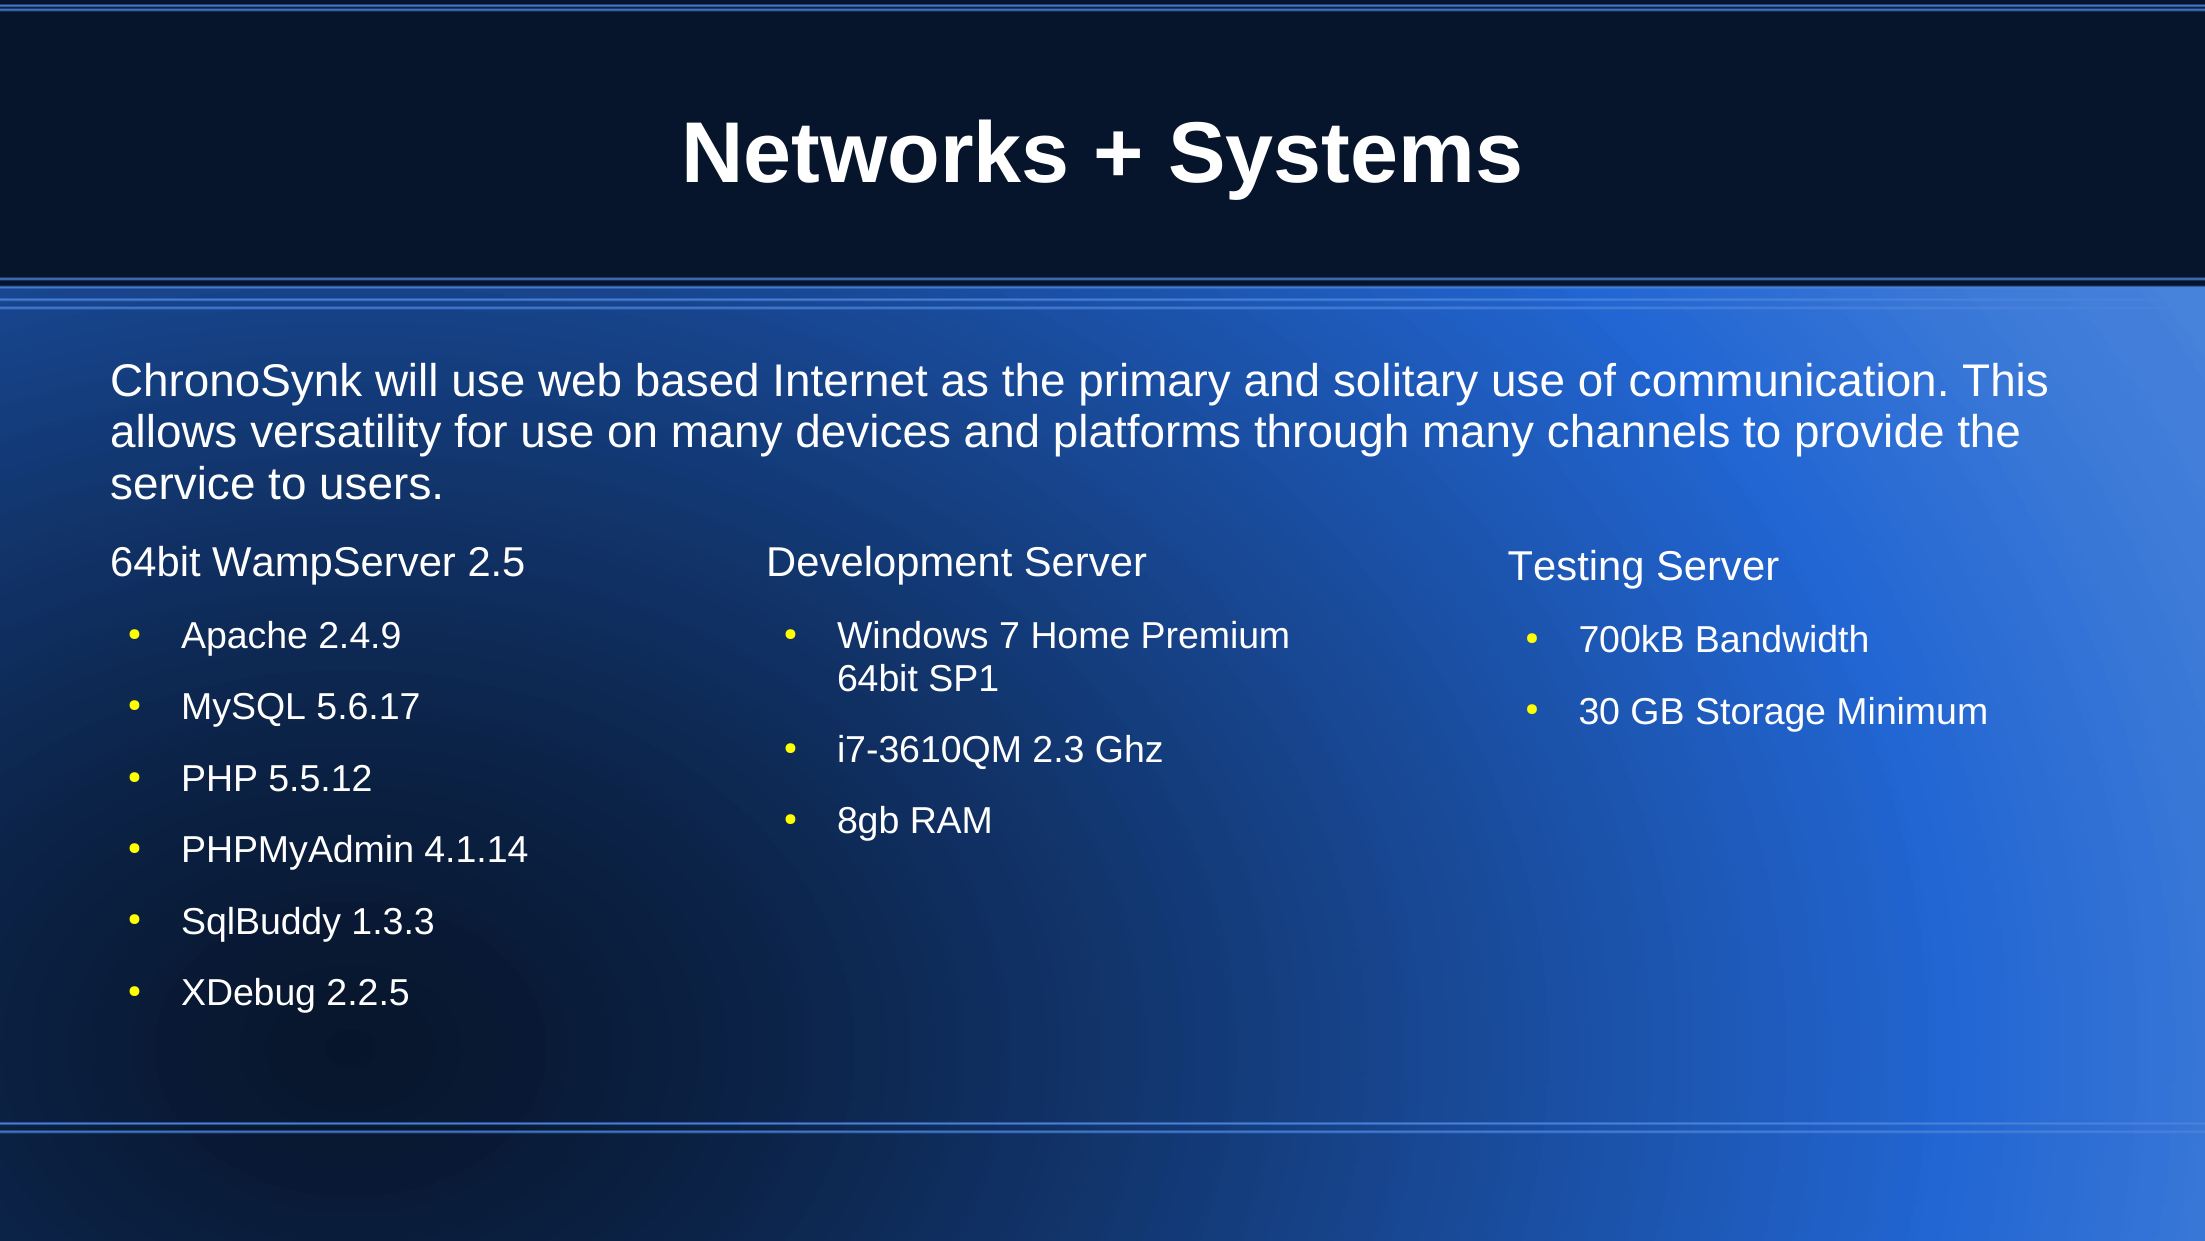

# Networks + Systems
ChronoSynk will use web based Internet as the primary and solitary use of communication. This allows versatility for use on many devices and platforms through many channels to provide the service to users.
64bit WampServer 2.5
Apache 2.4.9
MySQL 5.6.17
PHP 5.5.12
PHPMyAdmin 4.1.14
SqlBuddy 1.3.3
XDebug 2.2.5
Development Server
Windows 7 Home Premium 64bit SP1
i7-3610QM 2.3 Ghz
8gb RAM
Testing Server
700kB Bandwidth
30 GB Storage Minimum